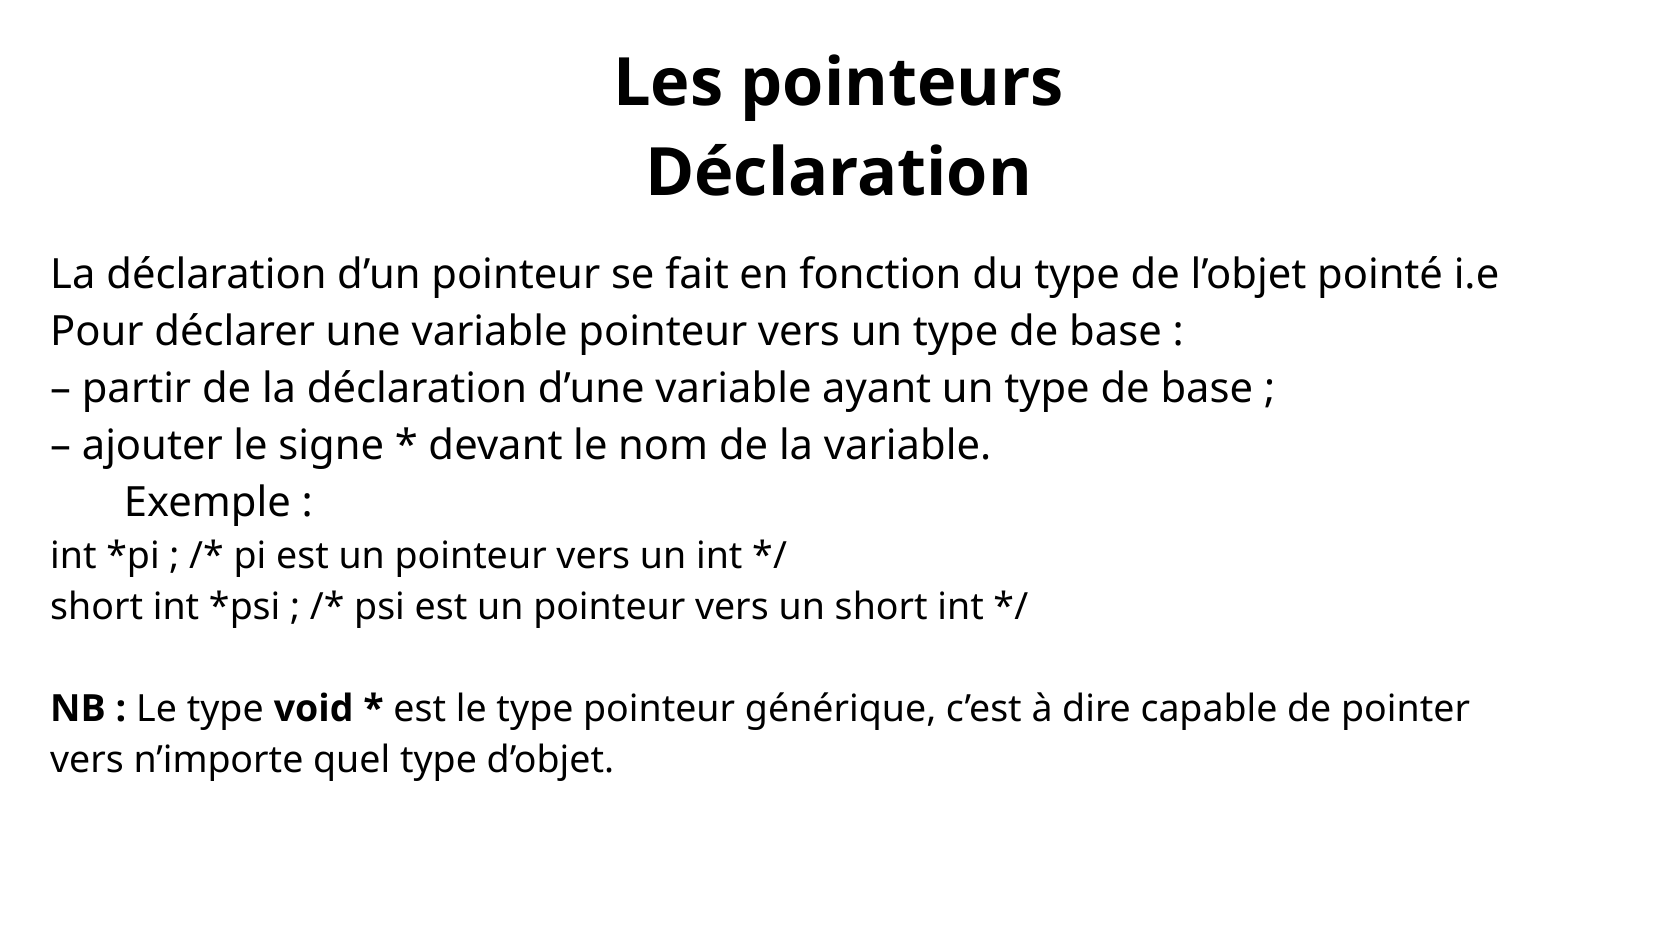

# Les pointeurs Déclaration
La déclaration d’un pointeur se fait en fonction du type de l’objet pointé i.e
Pour déclarer une variable pointeur vers un type de base :
– partir de la déclaration d’une variable ayant un type de base ;
– ajouter le signe * devant le nom de la variable.
	Exemple :
int *pi ; /* pi est un pointeur vers un int */
short int *psi ; /* psi est un pointeur vers un short int */
NB : Le type void * est le type pointeur générique, c’est à dire capable de pointer
vers n’importe quel type d’objet.